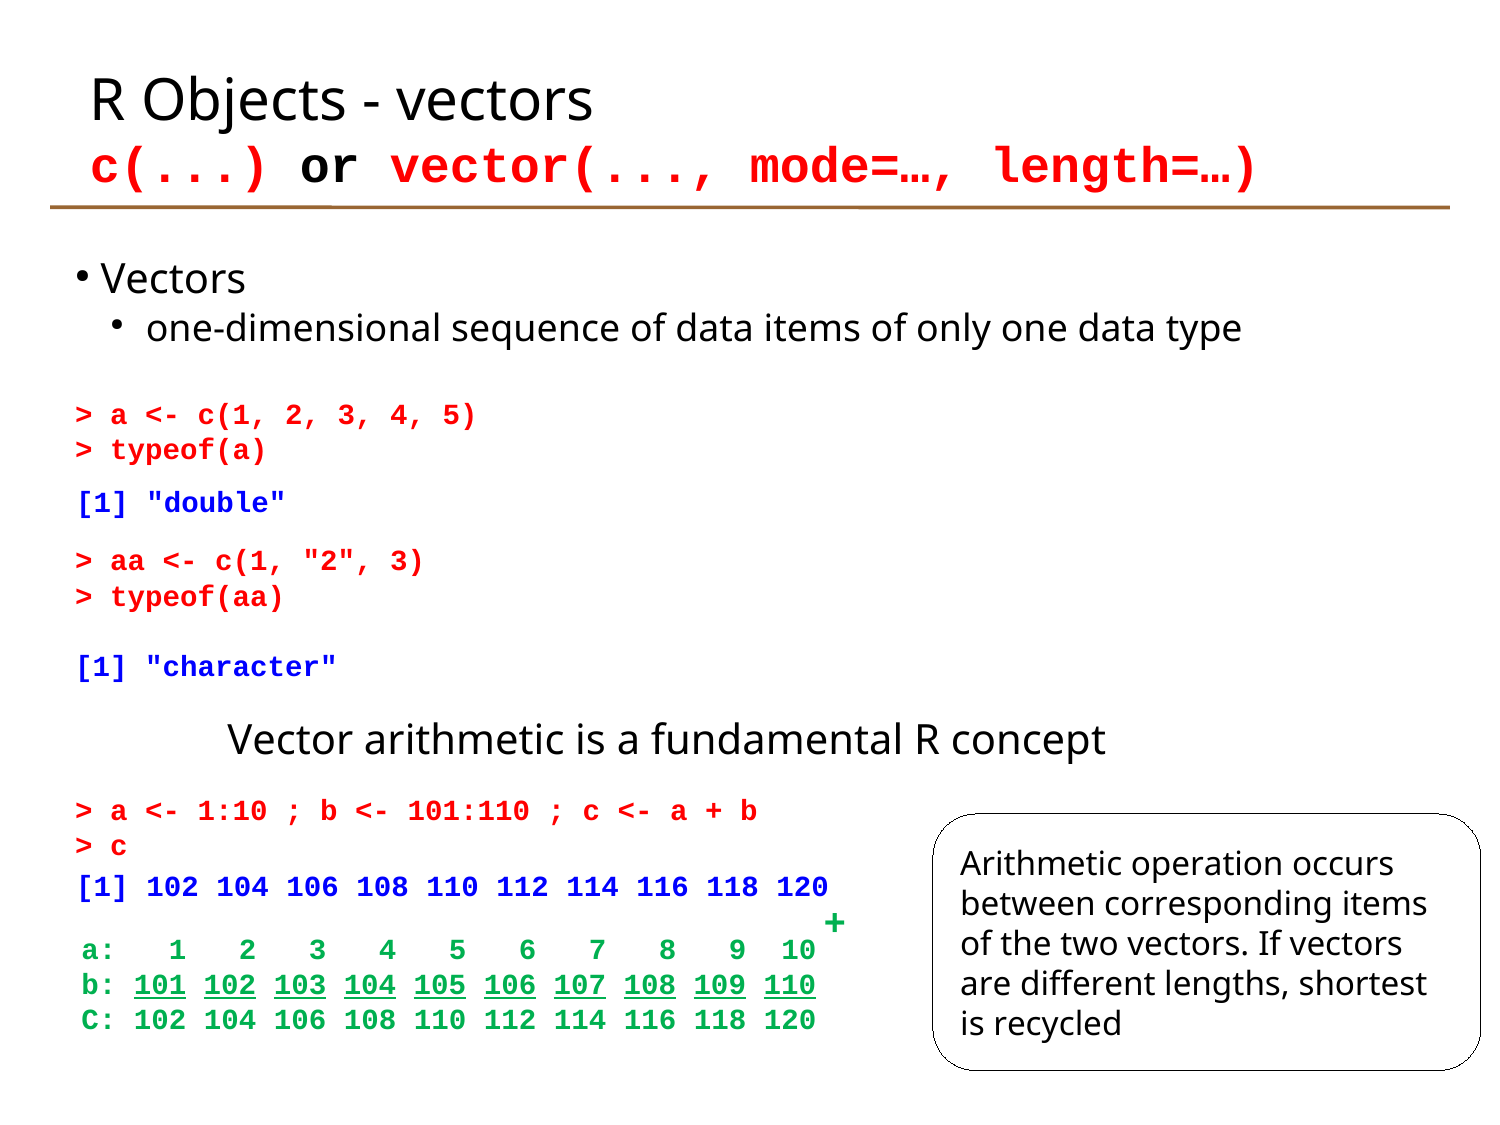

R Objects - vectors
c(...) or vector(..., mode=…, length=…)‏
 Vectors
one-dimensional sequence of data items of only one data type
> a <- c(1, 2, 3, 4, 5)
> typeof(a)‏
[1] "double"
> aa <- c(1, "2", 3)‏
> typeof(aa)
[1] "character"
Vector arithmetic is a fundamental R concept
> a <- 1:10 ; b <- 101:110 ; c <- a + b
> c
[1] 102 104 106 108 110 112 114 116 118 120
Arithmetic operation occurs
between corresponding items
of the two vectors. If vectors
are different lengths, shortest
is recycled
+
a: 1 2 3 4 5 6 7 8 9 10
b: 101 102 103 104 105 106 107 108 109 110
C: 102 104 106 108 110 112 114 116 118 120